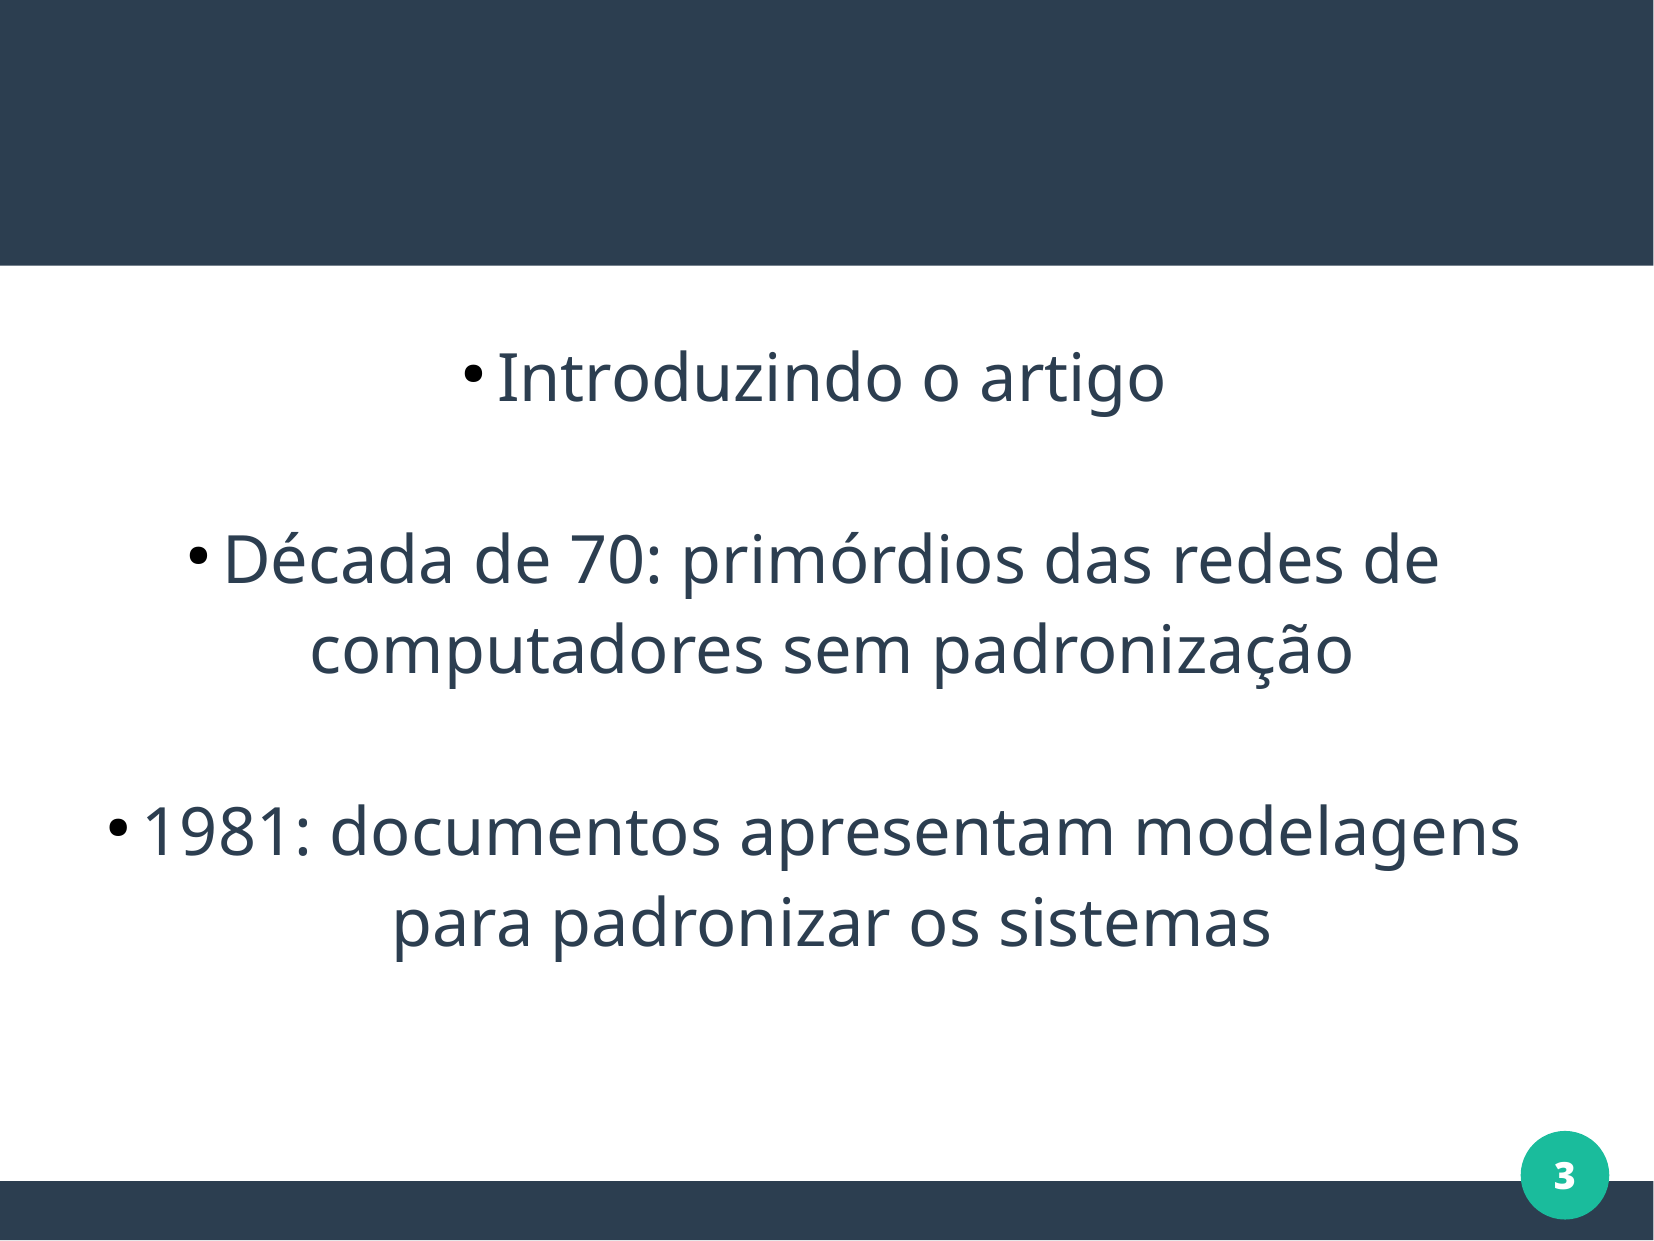

# Introduzindo o artigo
Década de 70: primórdios das redes de computadores sem padronização
1981: documentos apresentam modelagens para padronizar os sistemas
3